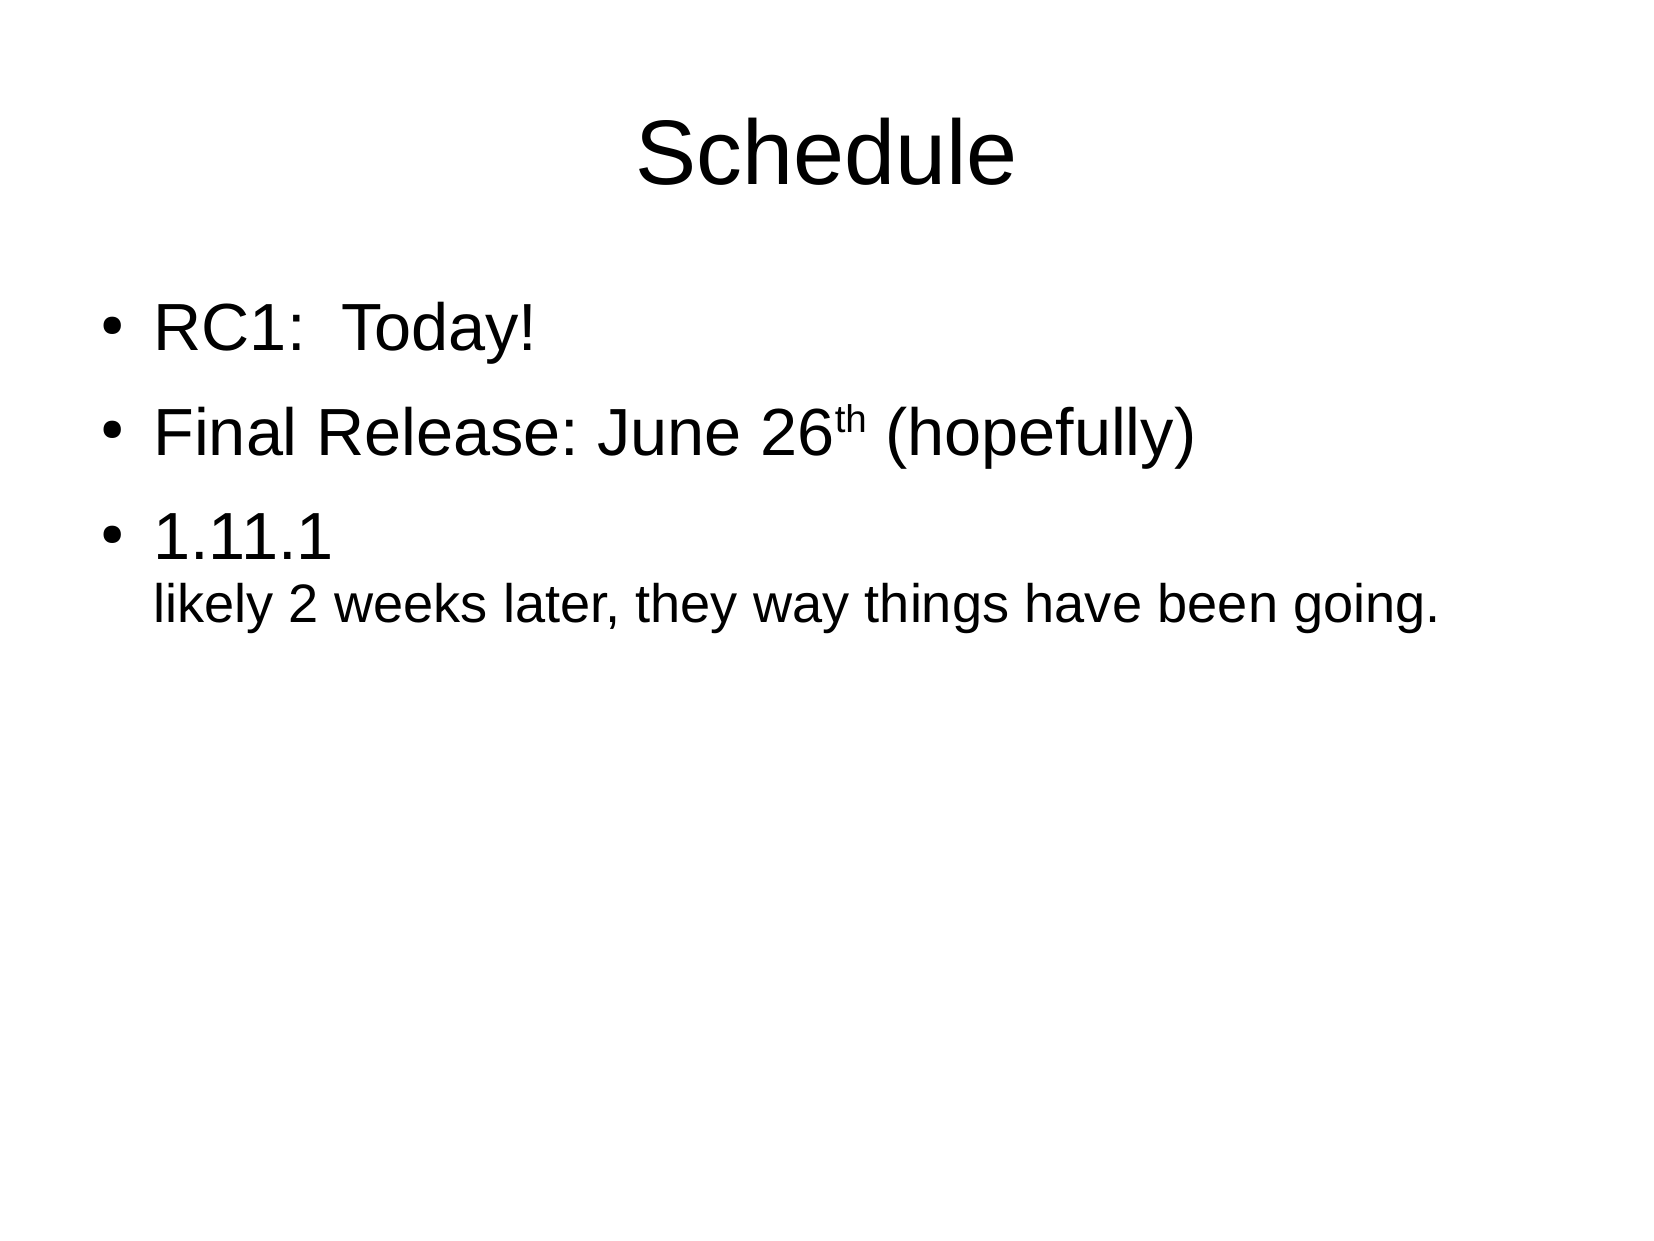

# Schedule
RC1: Today!
Final Release: June 26th (hopefully)
1.11.1
likely 2 weeks later, they way things have been going.